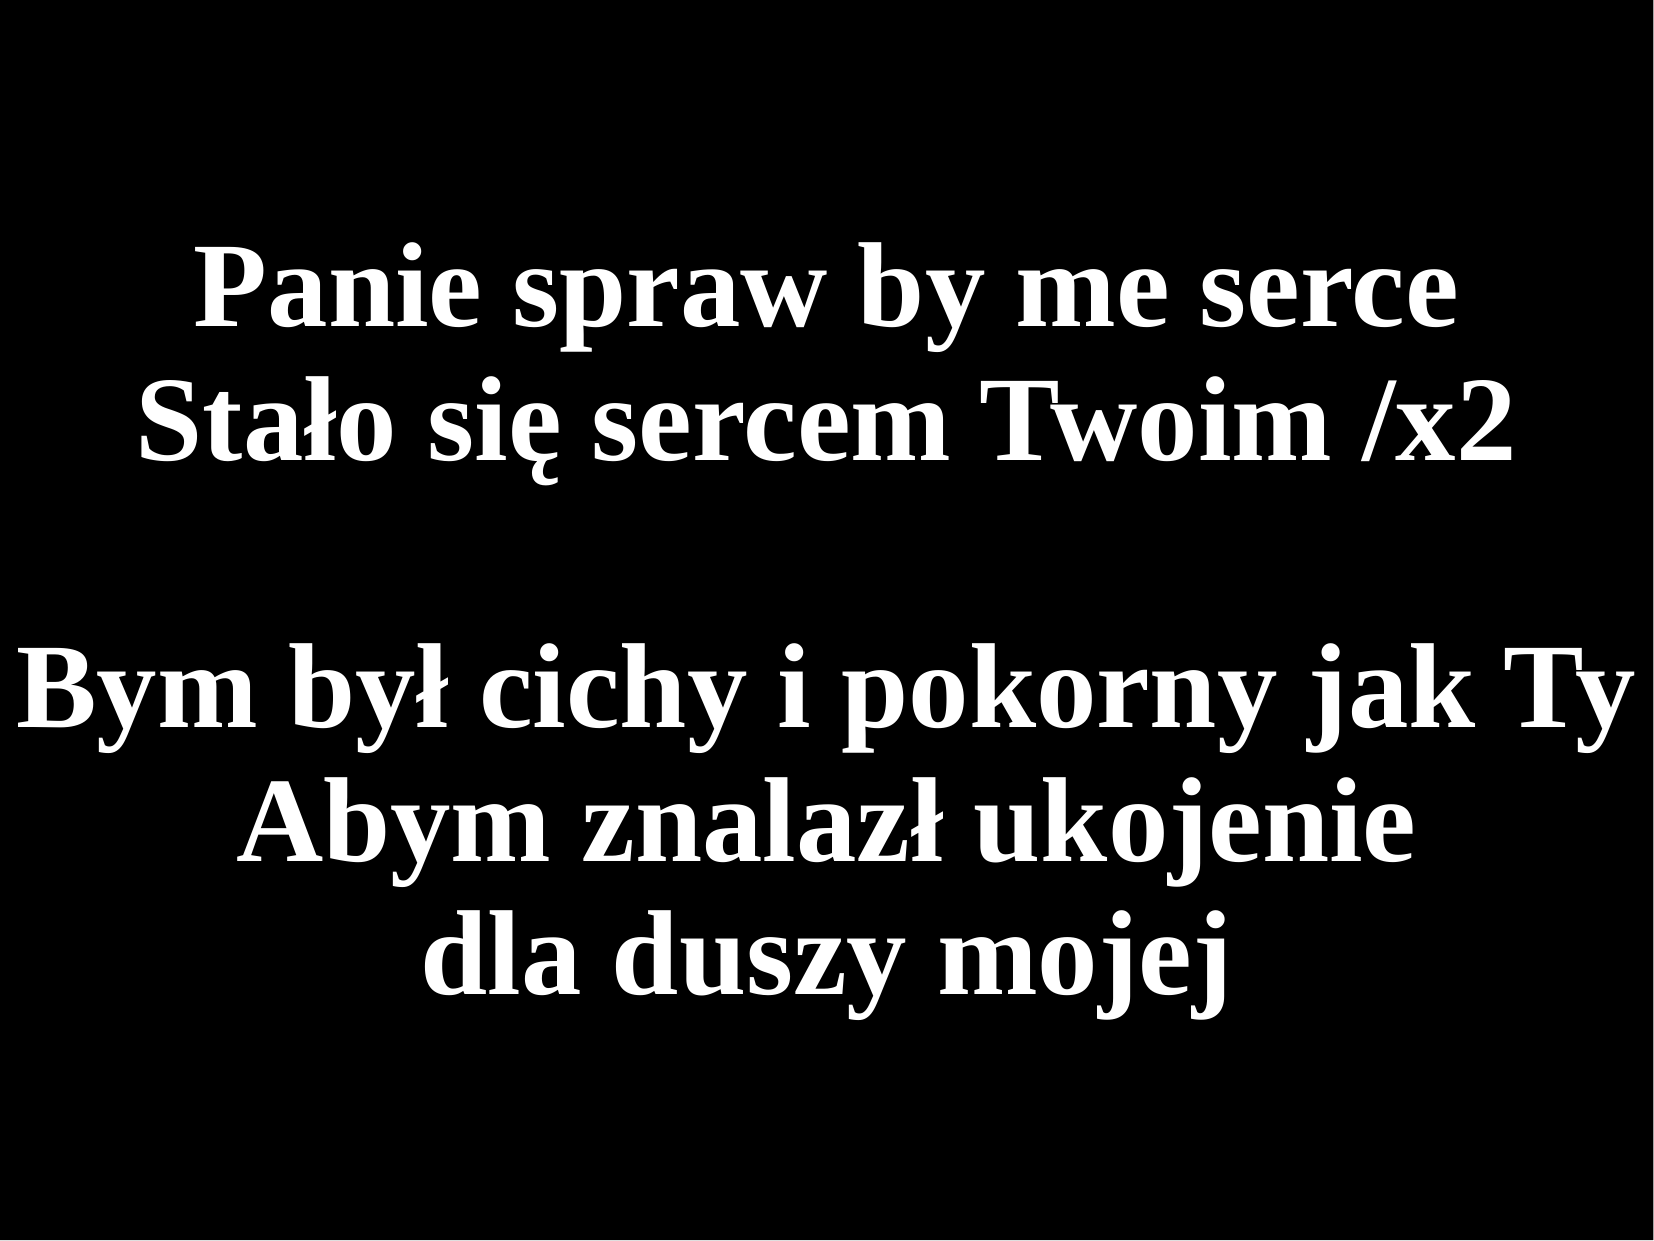

# Panie spraw by me serce Stało się sercem Twoim /x2 Bym był cichy i pokorny jak Ty Abym znalazł ukojenie dla duszy mojej